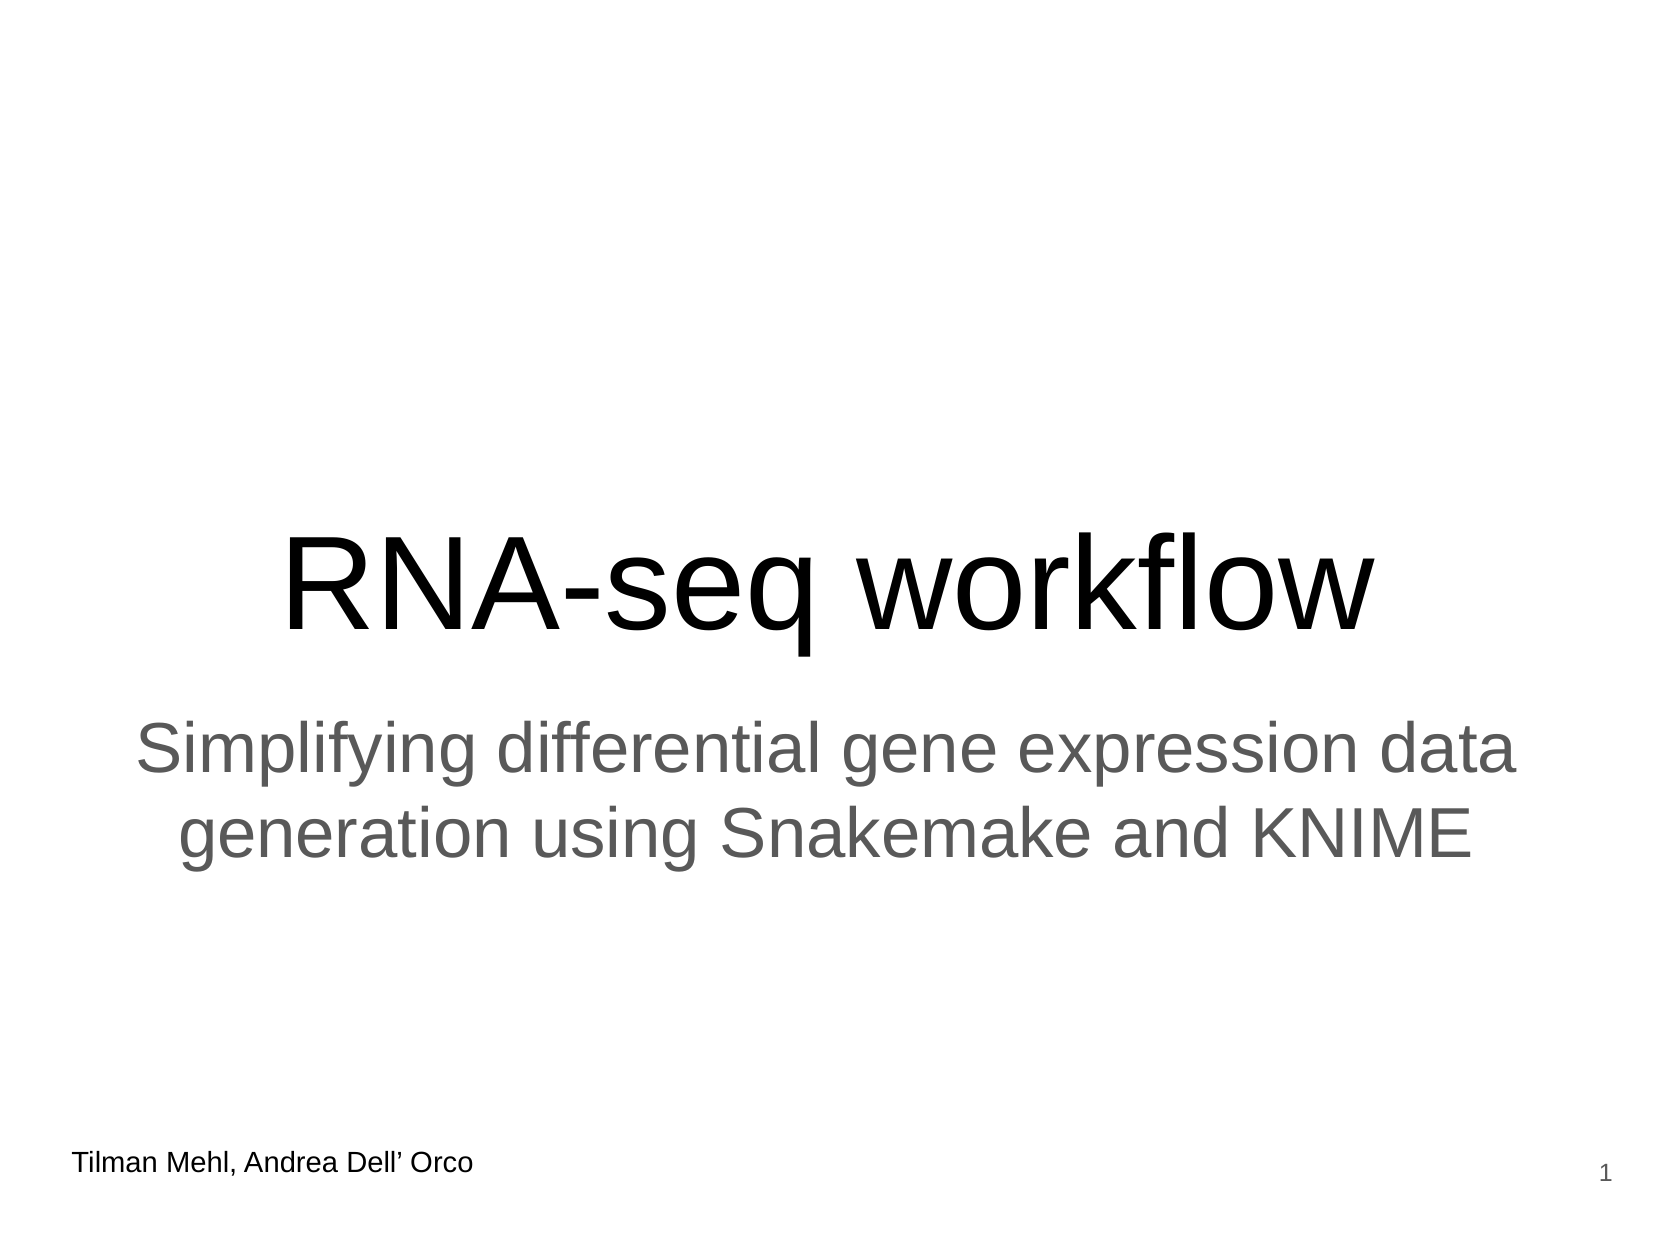

# RNA-seq workflow
Simplifying differential gene expression data generation using Snakemake and KNIME
Tilman Mehl, Andrea Dell’ Orco